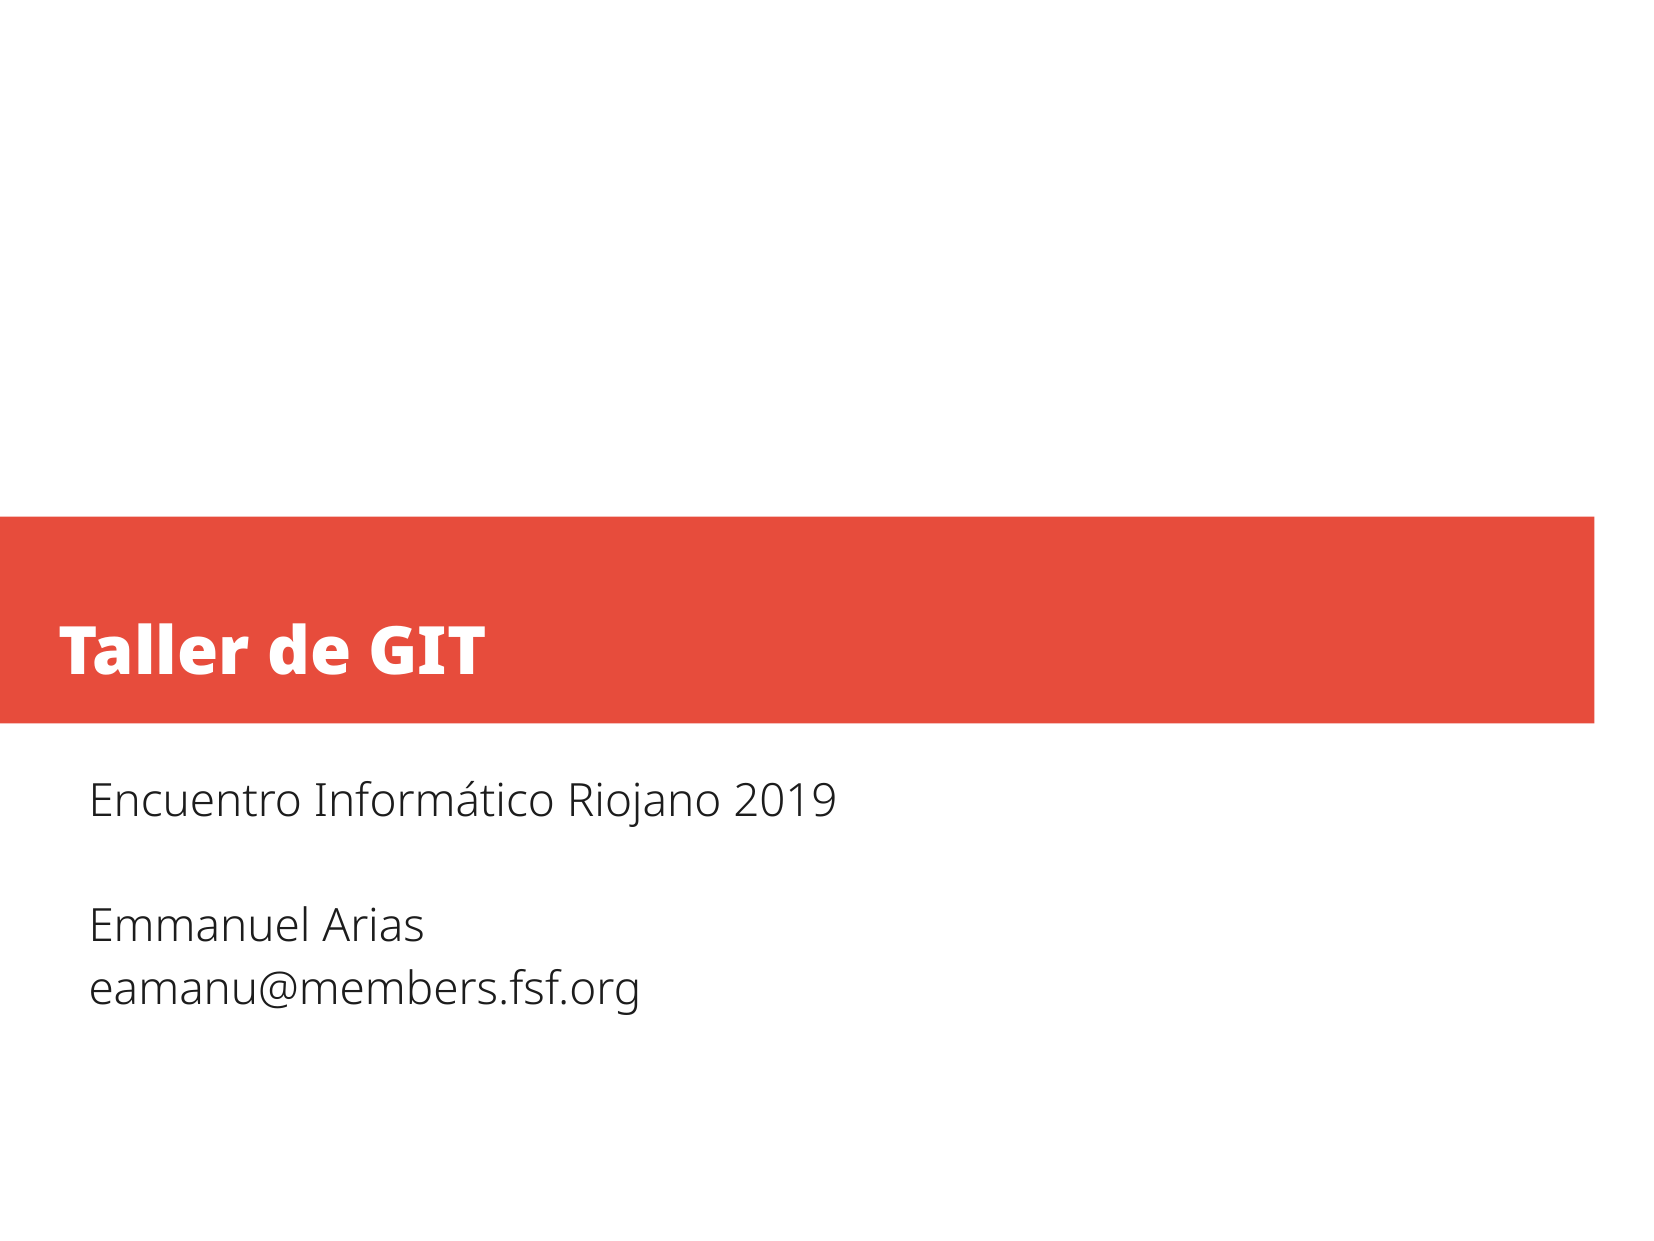

# Taller de GIT
Encuentro Informático Riojano 2019
Emmanuel Arias
eamanu@members.fsf.org